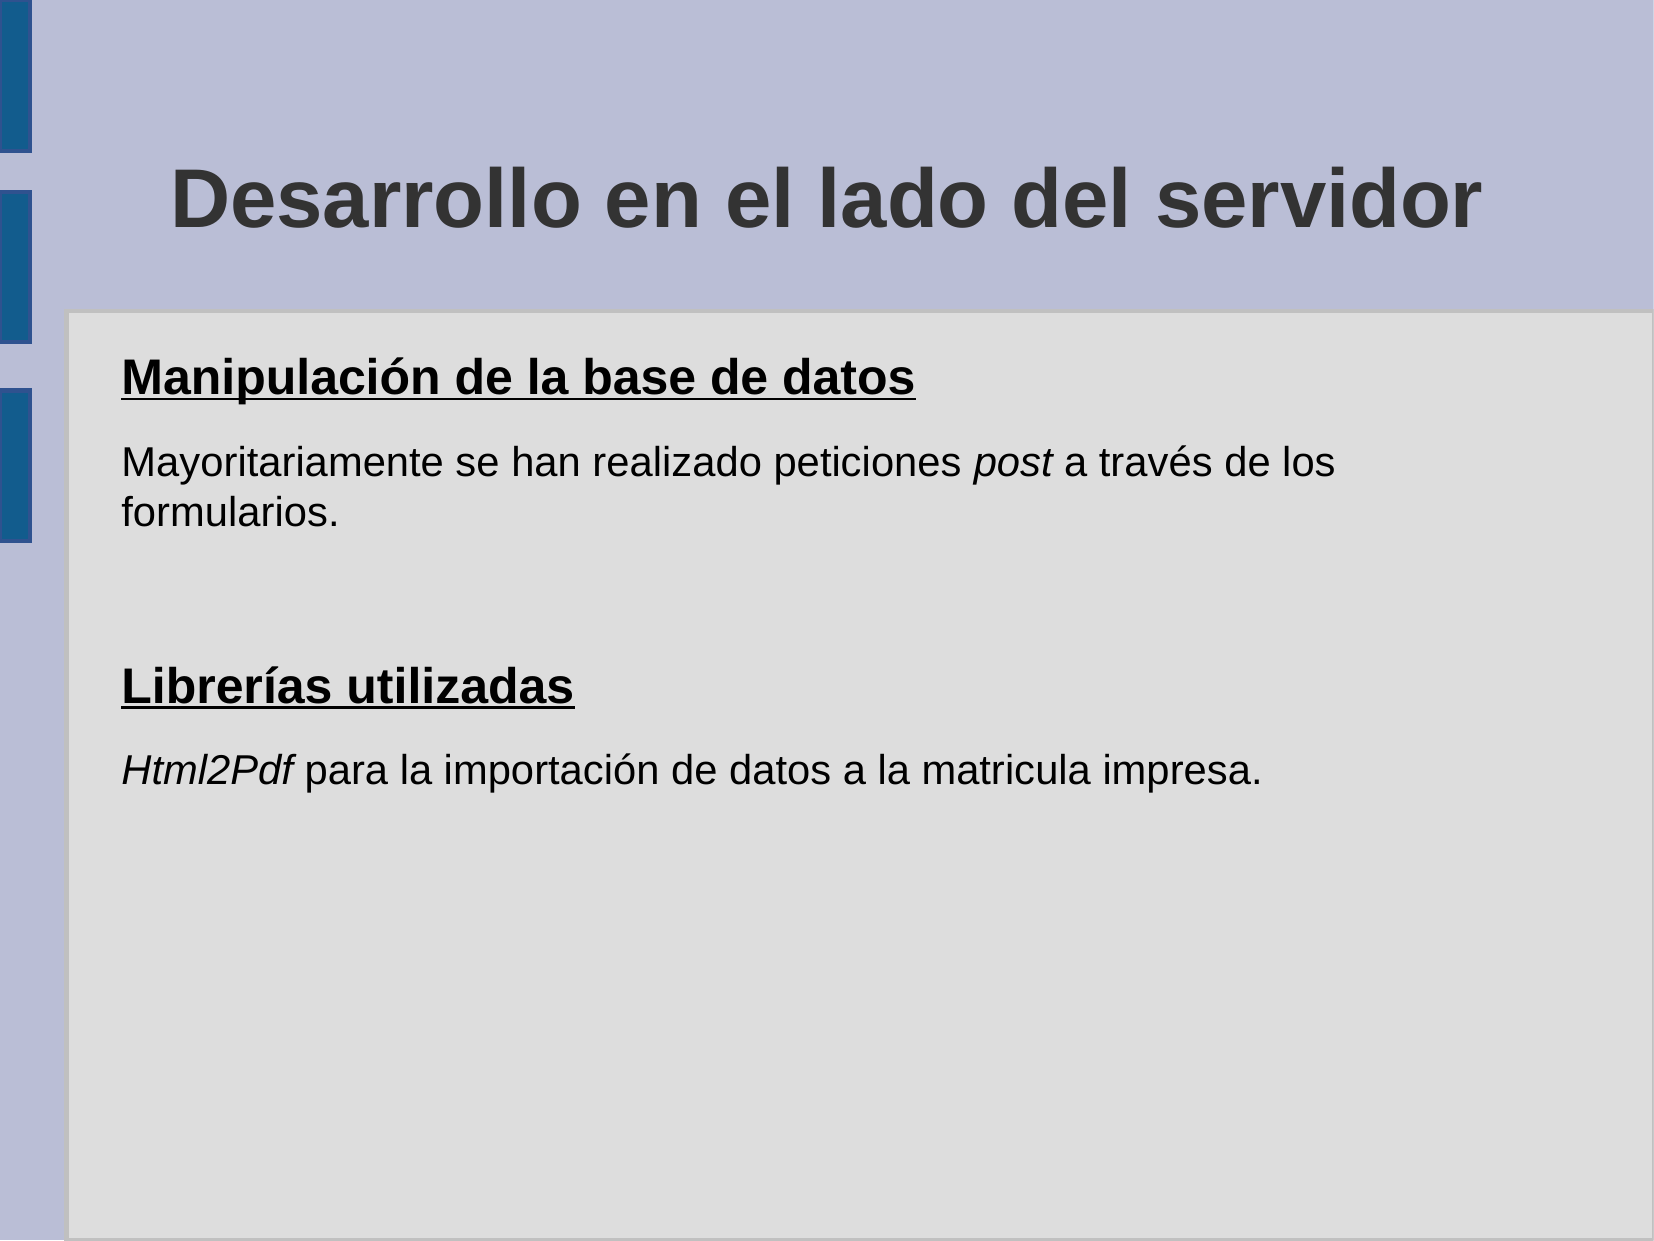

# Desarrollo en el lado del servidor
Manipulación de la base de datos
Mayoritariamente se han realizado peticiones post a través de los formularios.
Librerías utilizadas
Html2Pdf para la importación de datos a la matricula impresa.